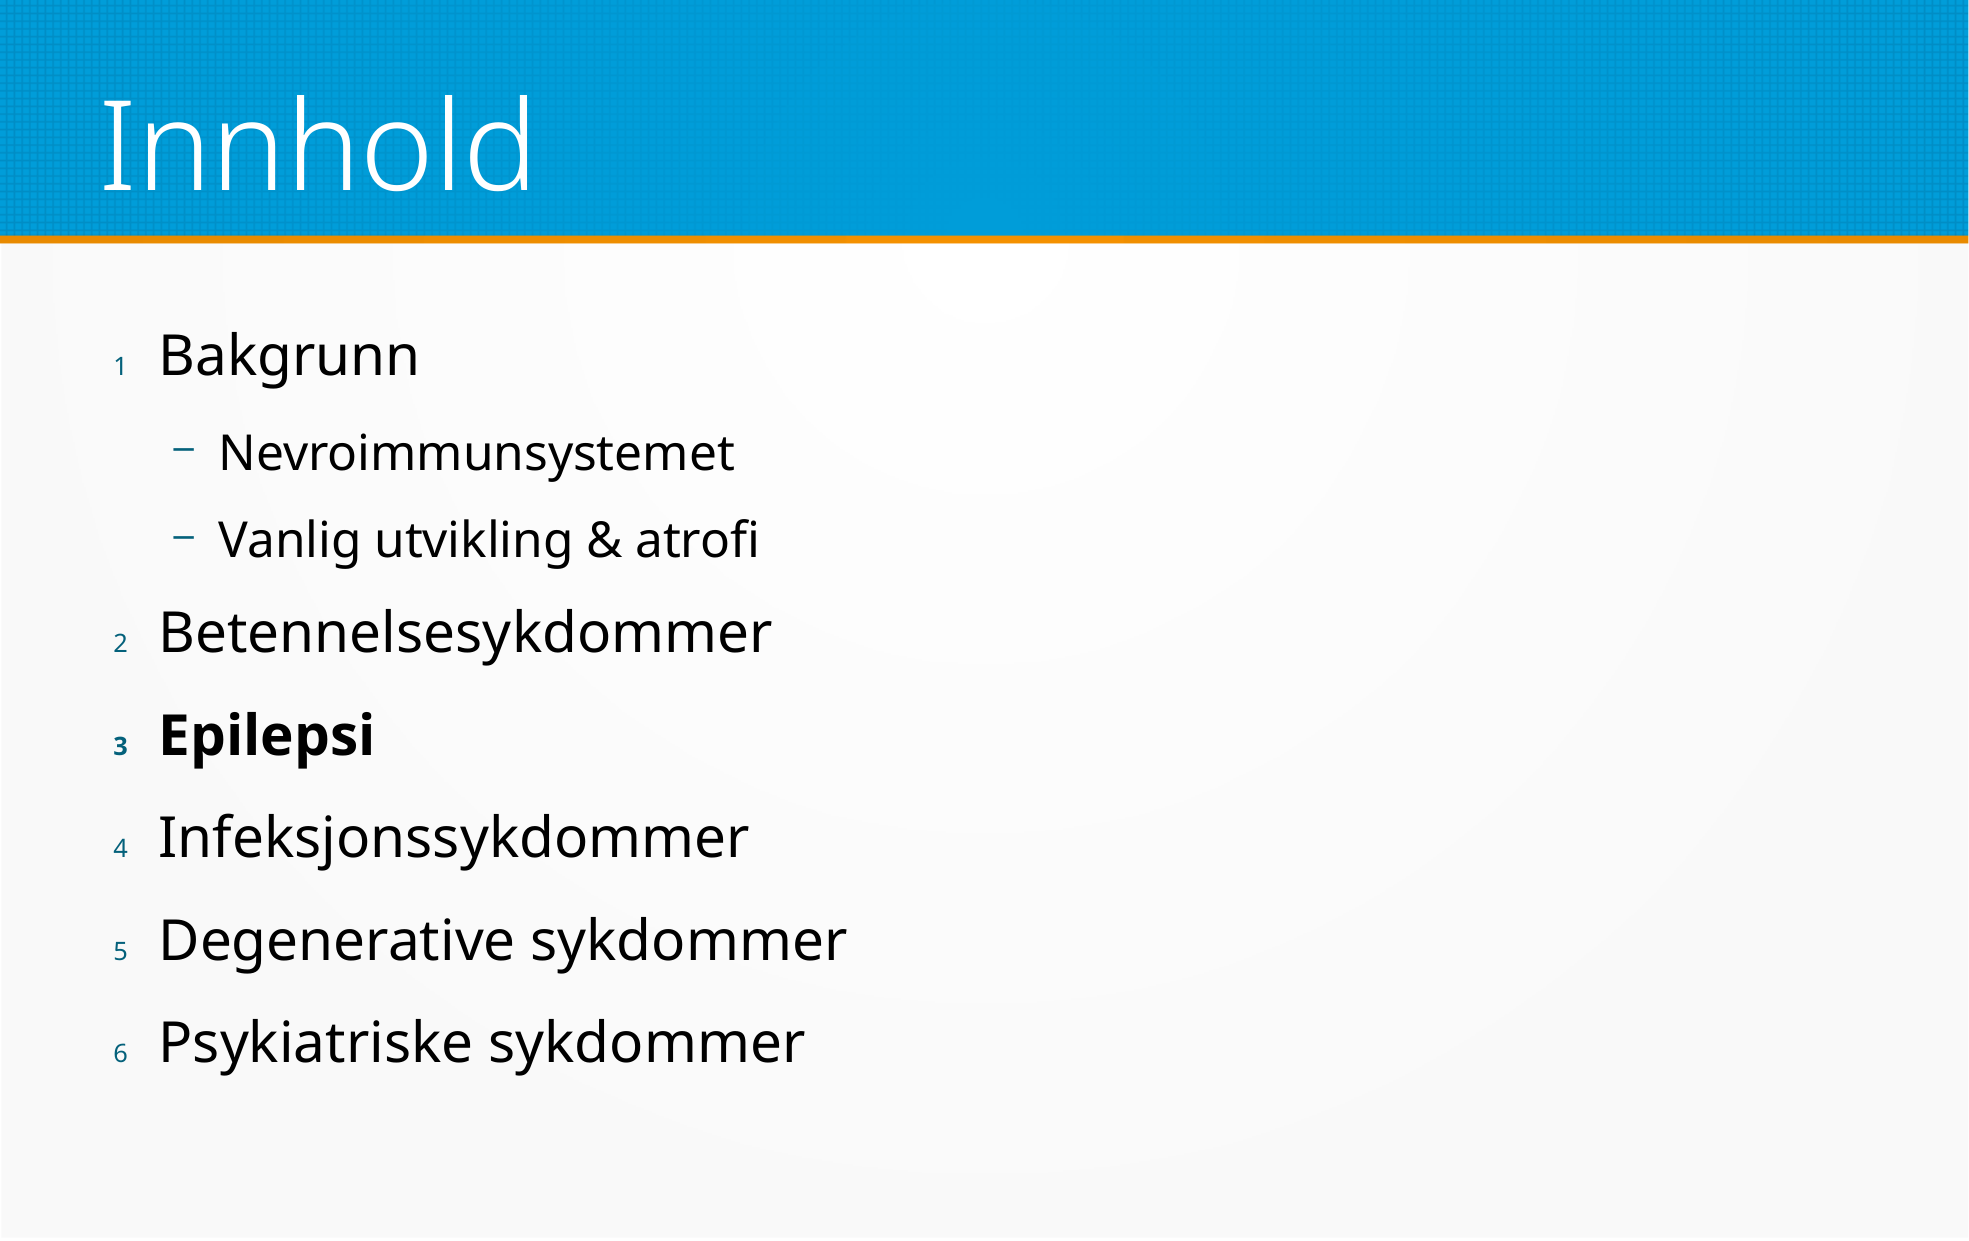

# Innhold
Bakgrunn
Nevroimmunsystemet
Vanlig utvikling & atrofi
Betennelsesykdommer
Epilepsi
Infeksjonssykdommer
Degenerative sykdommer
Psykiatriske sykdommer